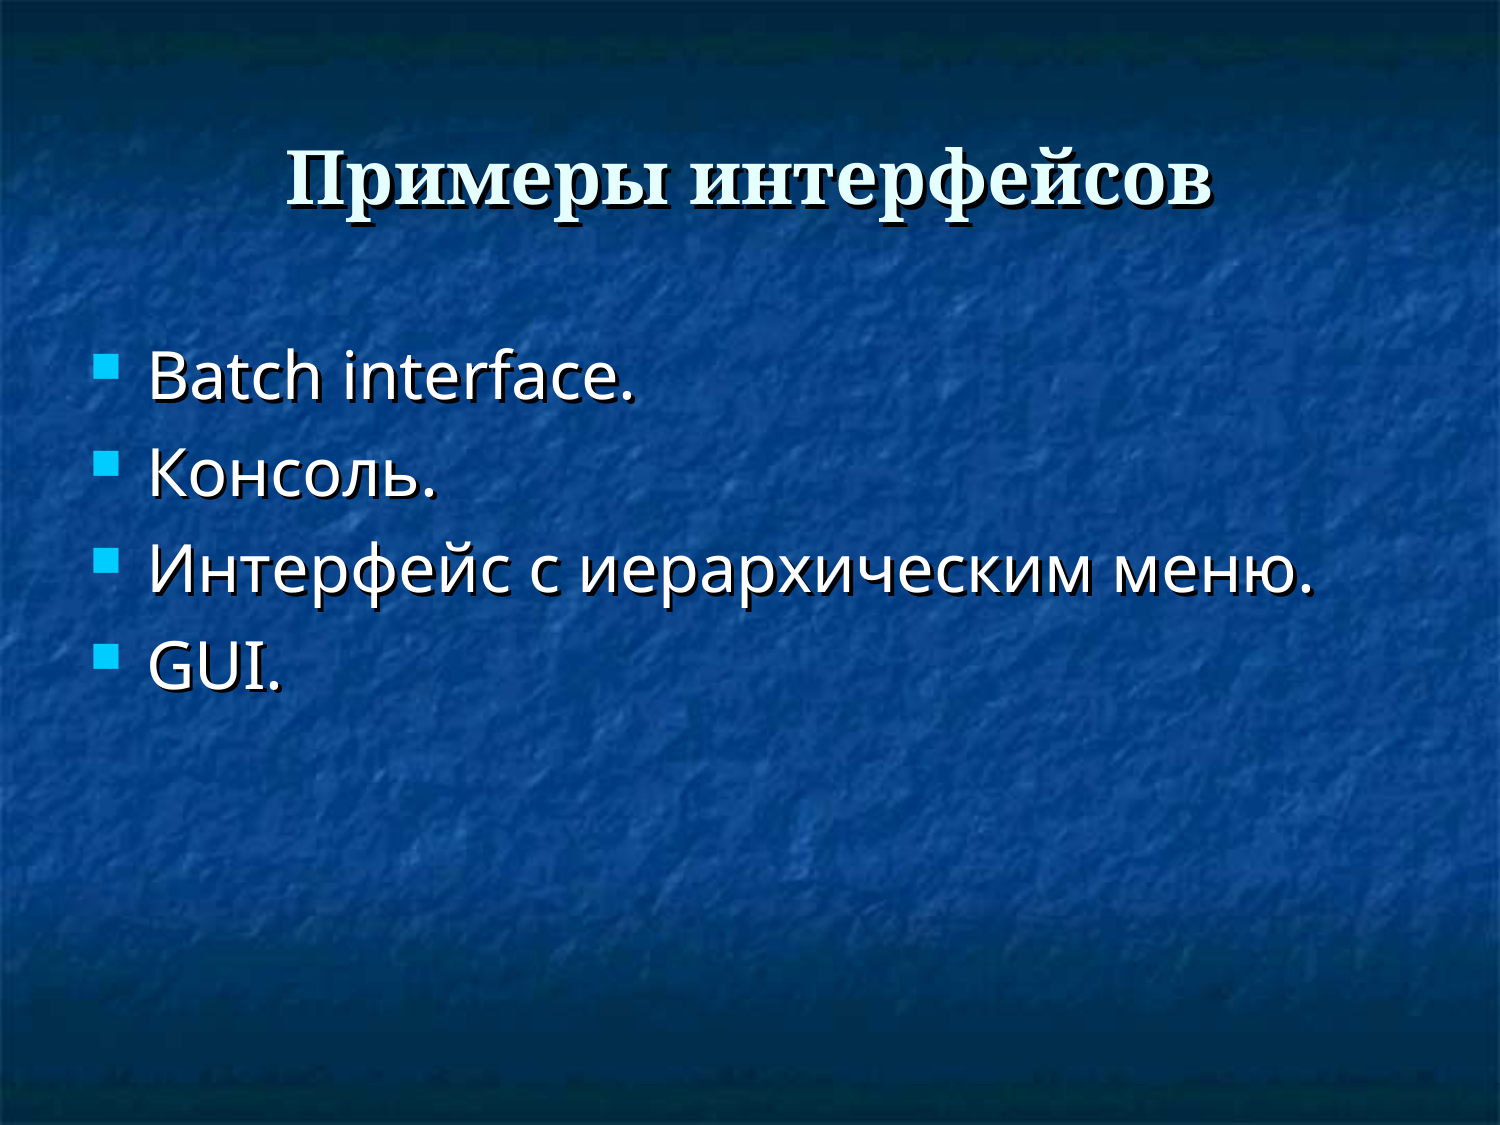

# Примеры интерфейсов
Batch interface.
Консоль.
Интерфейс с иерархическим меню.
GUI.